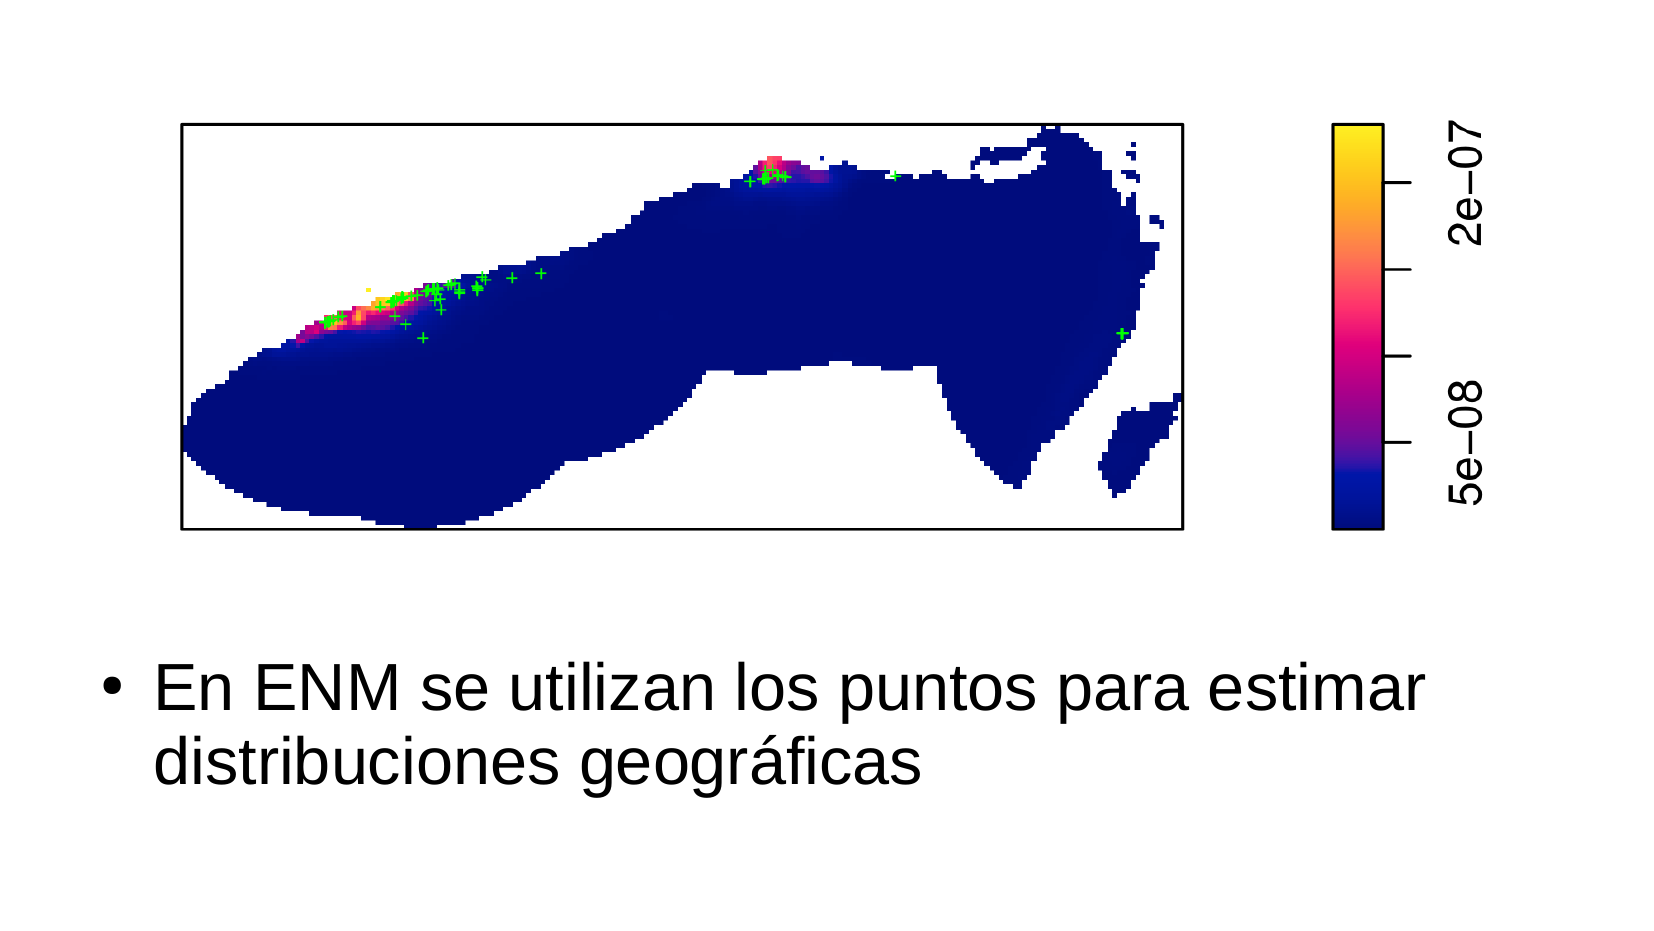

# En ENM se utilizan los puntos para estimar distribuciones geográficas